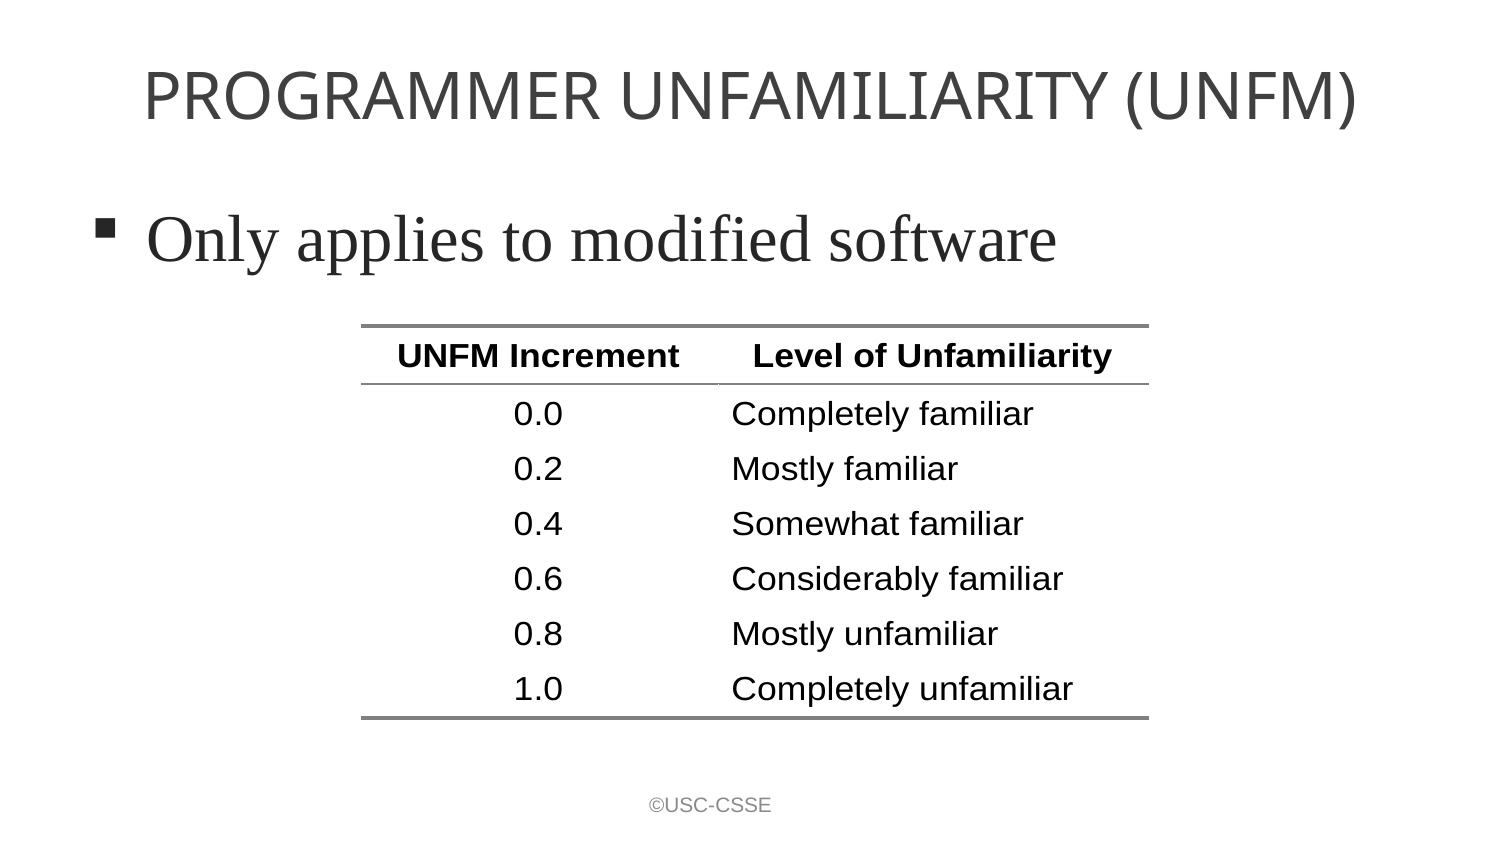

# Programmer Unfamiliarity (UNFM)
Only applies to modified software
©USC-CSSE